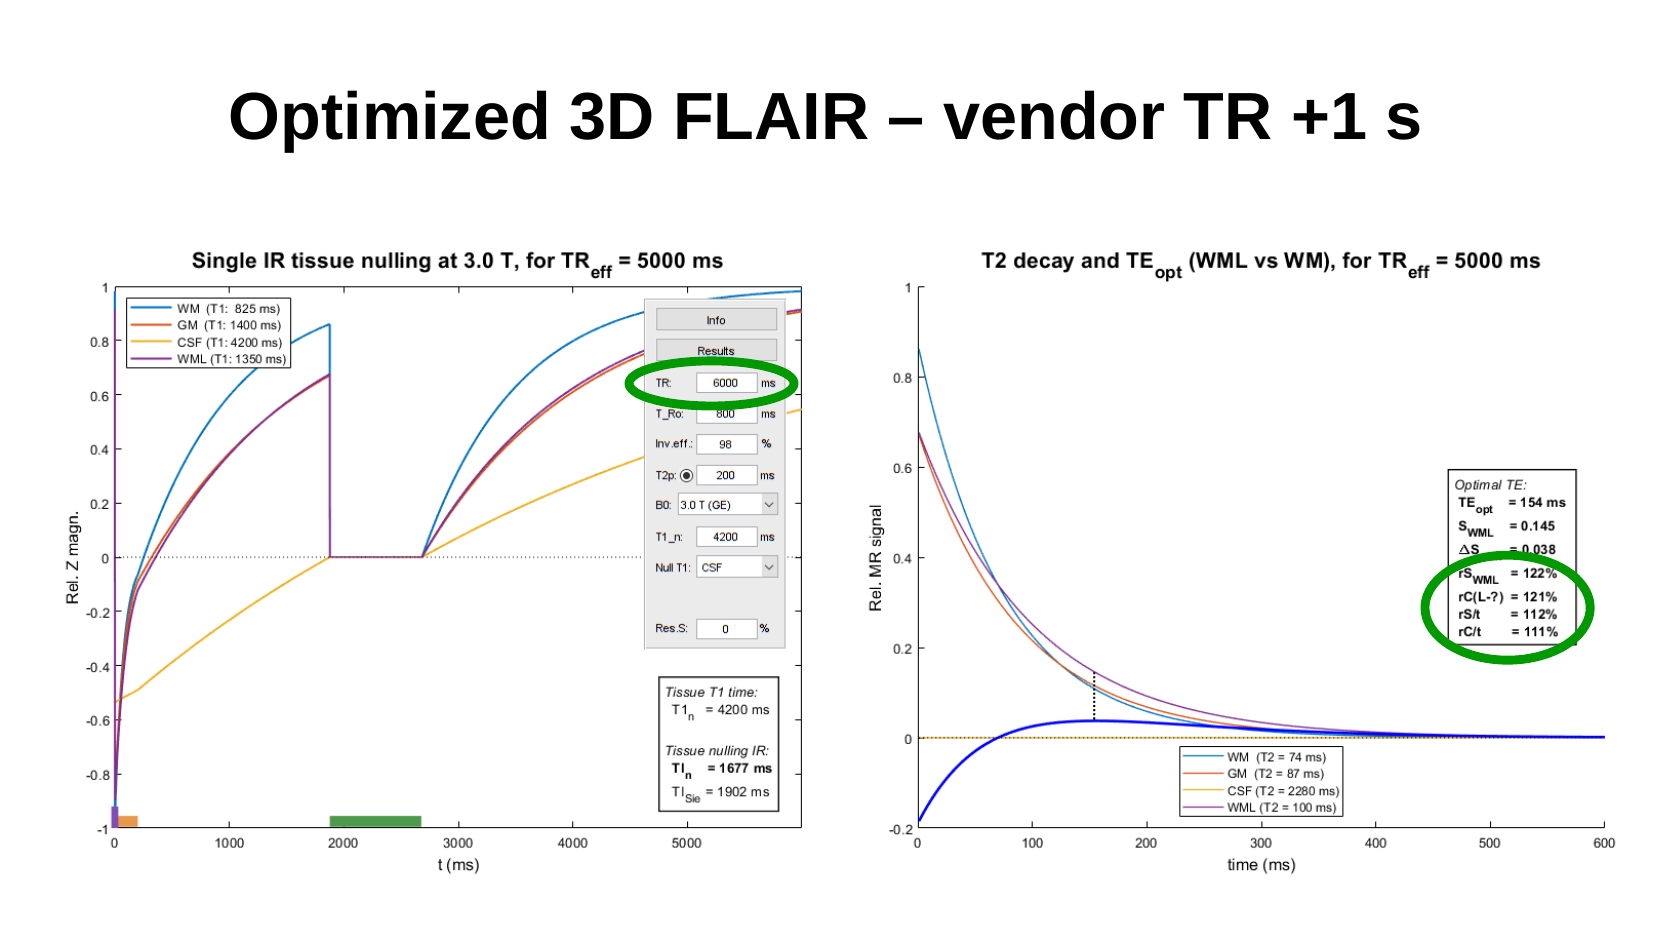

# Optimized 3D FLAIR – vendor TR +1 s